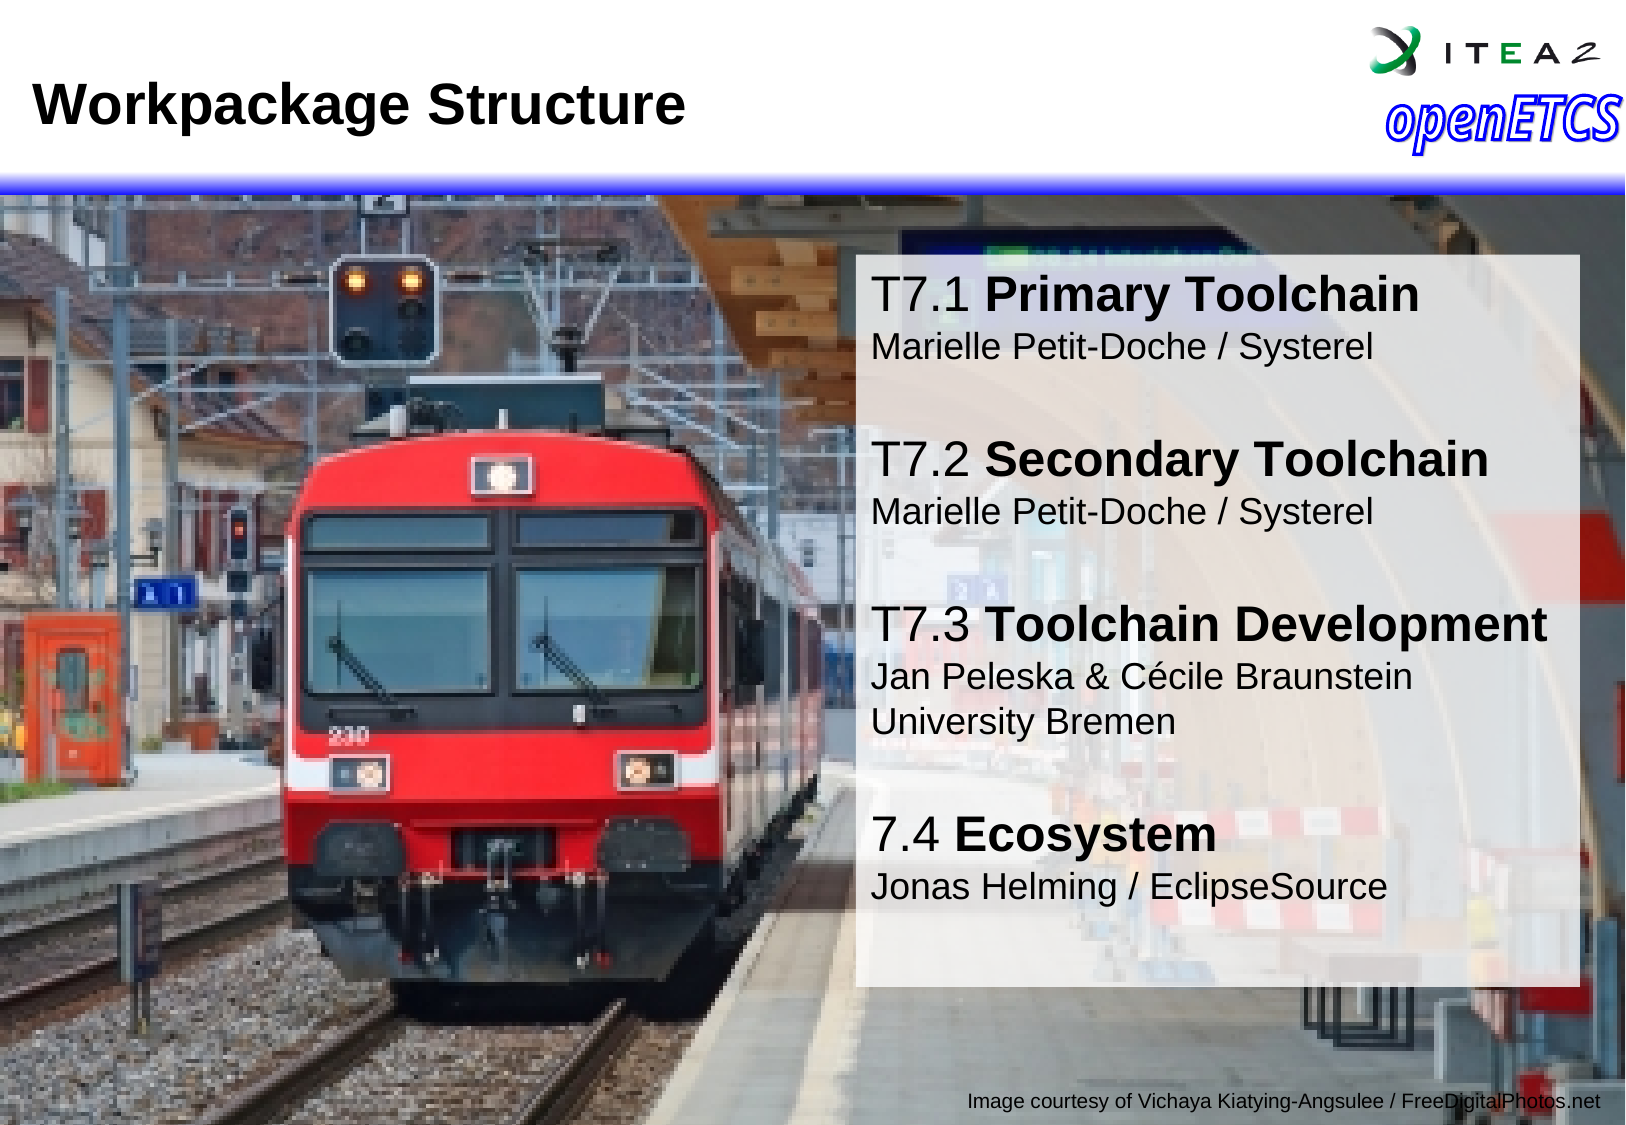

# Workpackage Structure
T7.1 Primary Toolchain
Marielle Petit-Doche / Systerel
T7.2 Secondary Toolchain
Marielle Petit-Doche / Systerel
T7.3 Toolchain Development
Jan Peleska & Cécile Braunstein
University Bremen
7.4 Ecosystem
Jonas Helming / EclipseSource
Image courtesy of Vichaya Kiatying-Angsulee / FreeDigitalPhotos.net